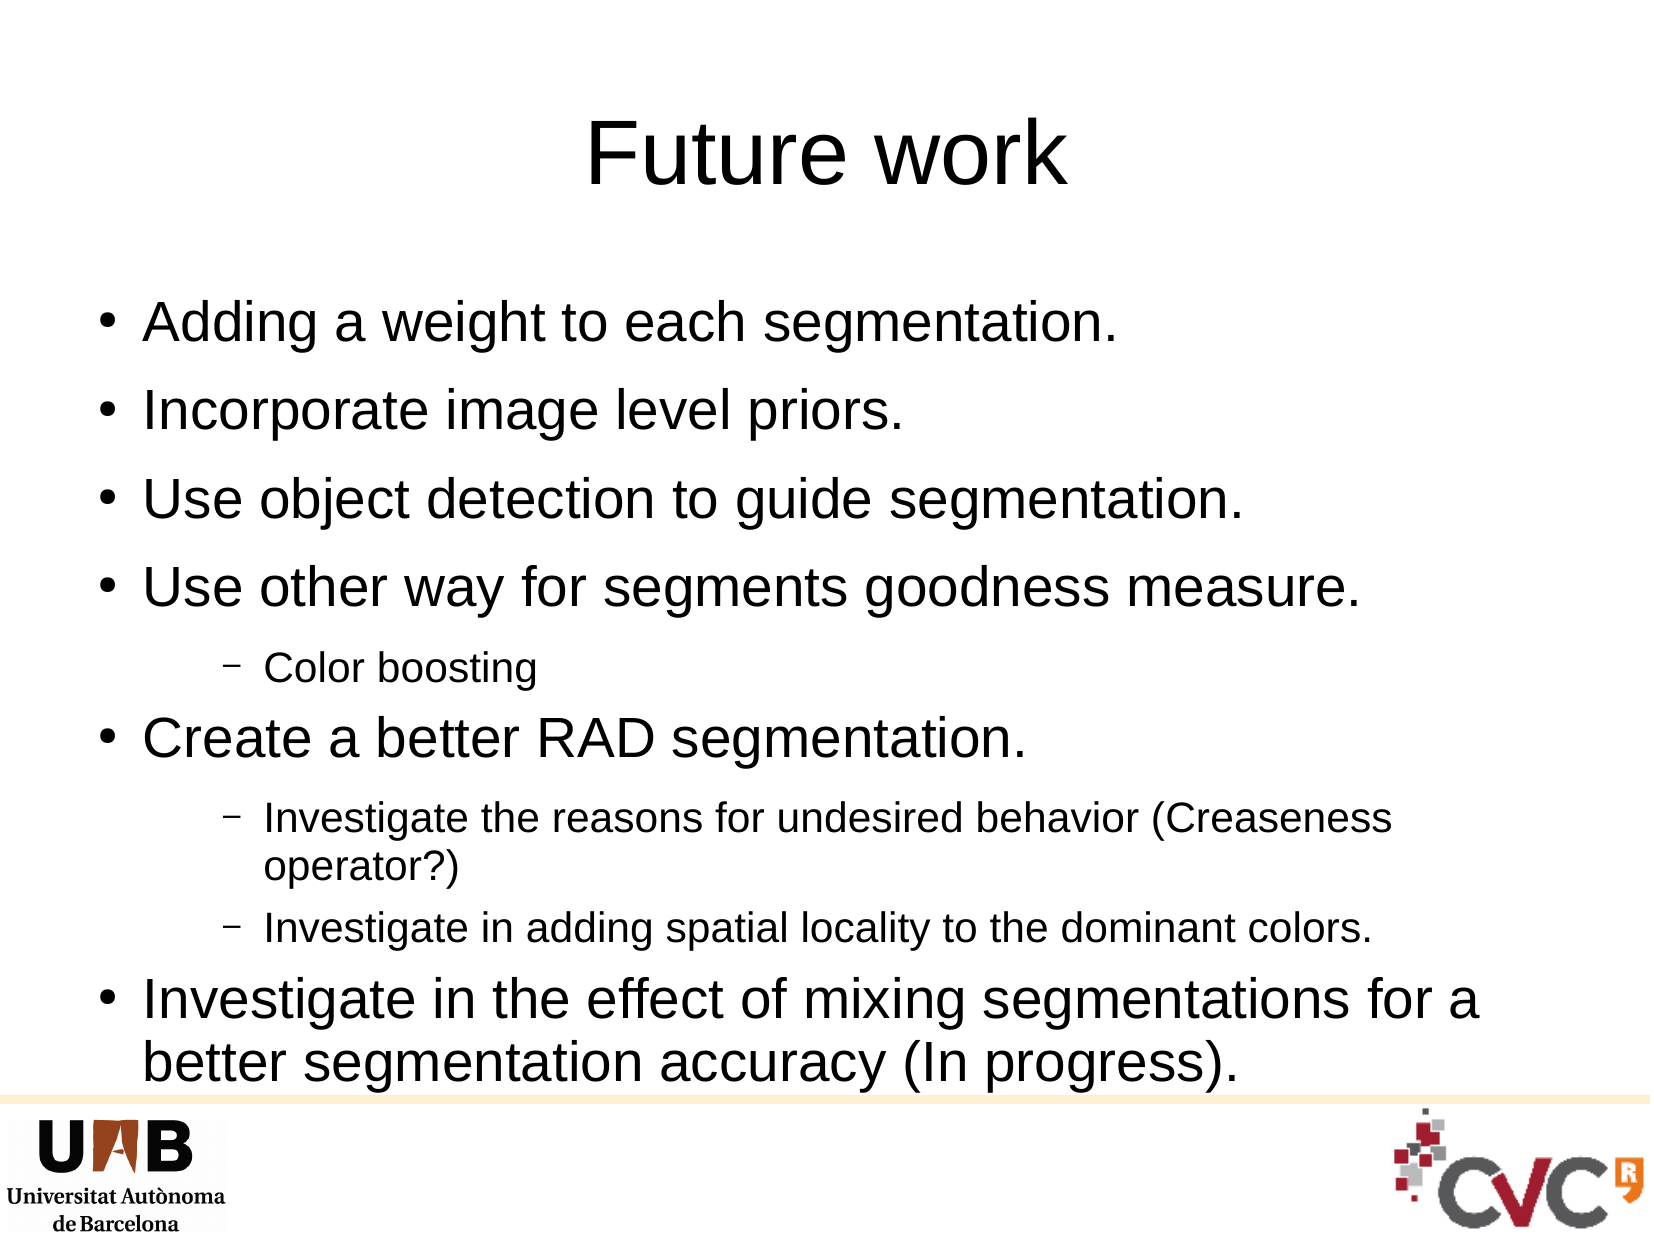

# Future work
Adding a weight to each segmentation.
Incorporate image level priors.
Use object detection to guide segmentation.
Use other way for segments goodness measure.
Color boosting
Create a better RAD segmentation.
Investigate the reasons for undesired behavior (Creaseness operator?)
Investigate in adding spatial locality to the dominant colors.
Investigate in the effect of mixing segmentations for a better segmentation accuracy (In progress).